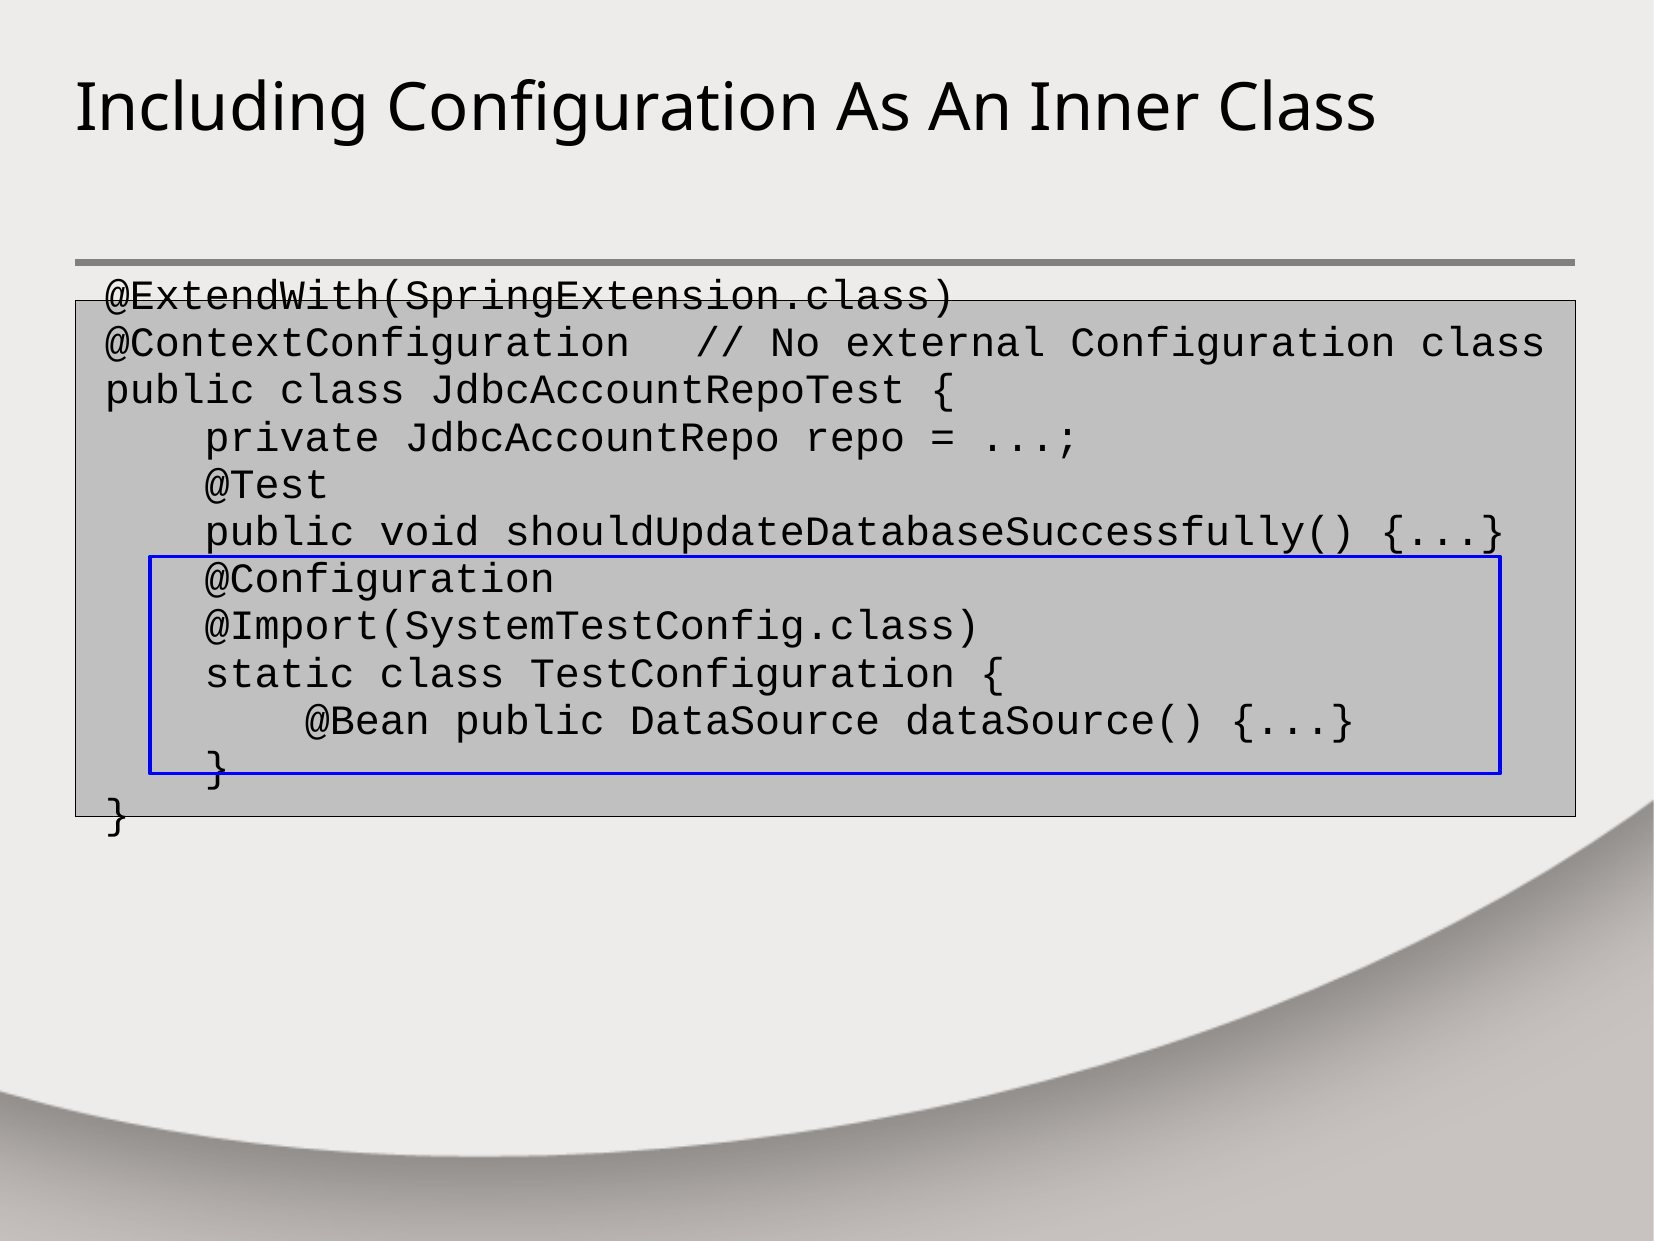

# Including Configuration As An Inner Class
@ExtendWith(SpringExtension.class)
@ContextConfiguration	// No external Configuration class
public class JdbcAccountRepoTest {
 private JdbcAccountRepo repo = ...;
 @Test
 public void shouldUpdateDatabaseSuccessfully() {...}
 @Configuration
 @Import(SystemTestConfig.class)
 static class TestConfiguration {
 @Bean public DataSource dataSource() {...}
 }
}